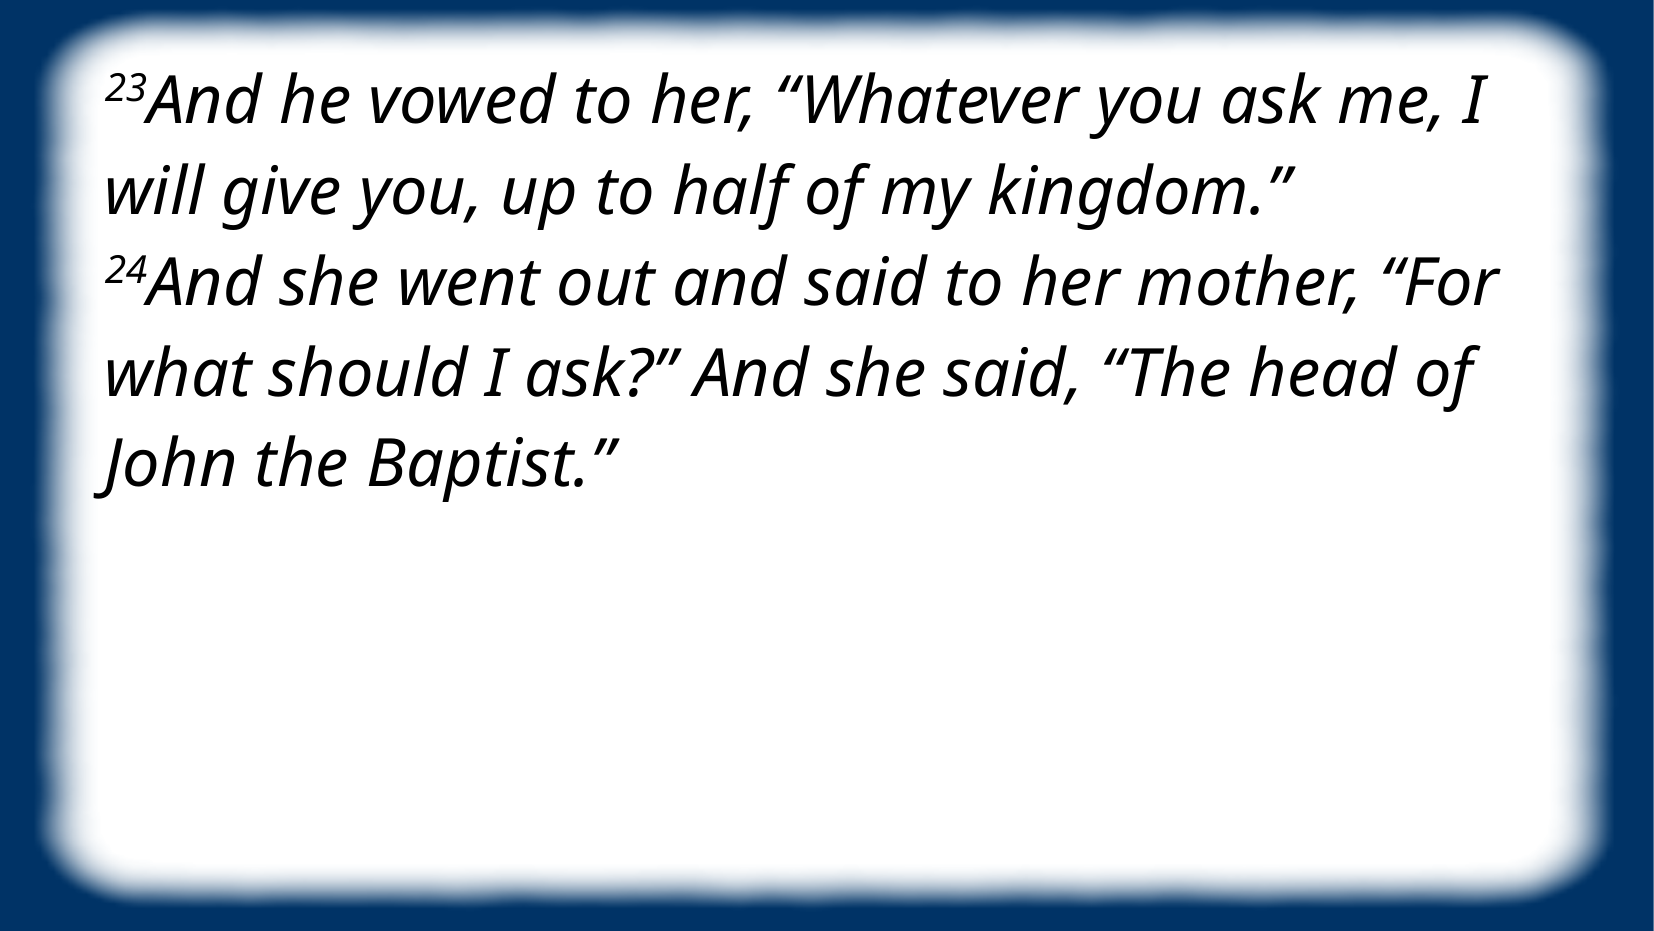

23And he vowed to her, “Whatever you ask me, I will give you, up to half of my kingdom.”
24And she went out and said to her mother, “For what should I ask?” And she said, “The head of John the Baptist.”